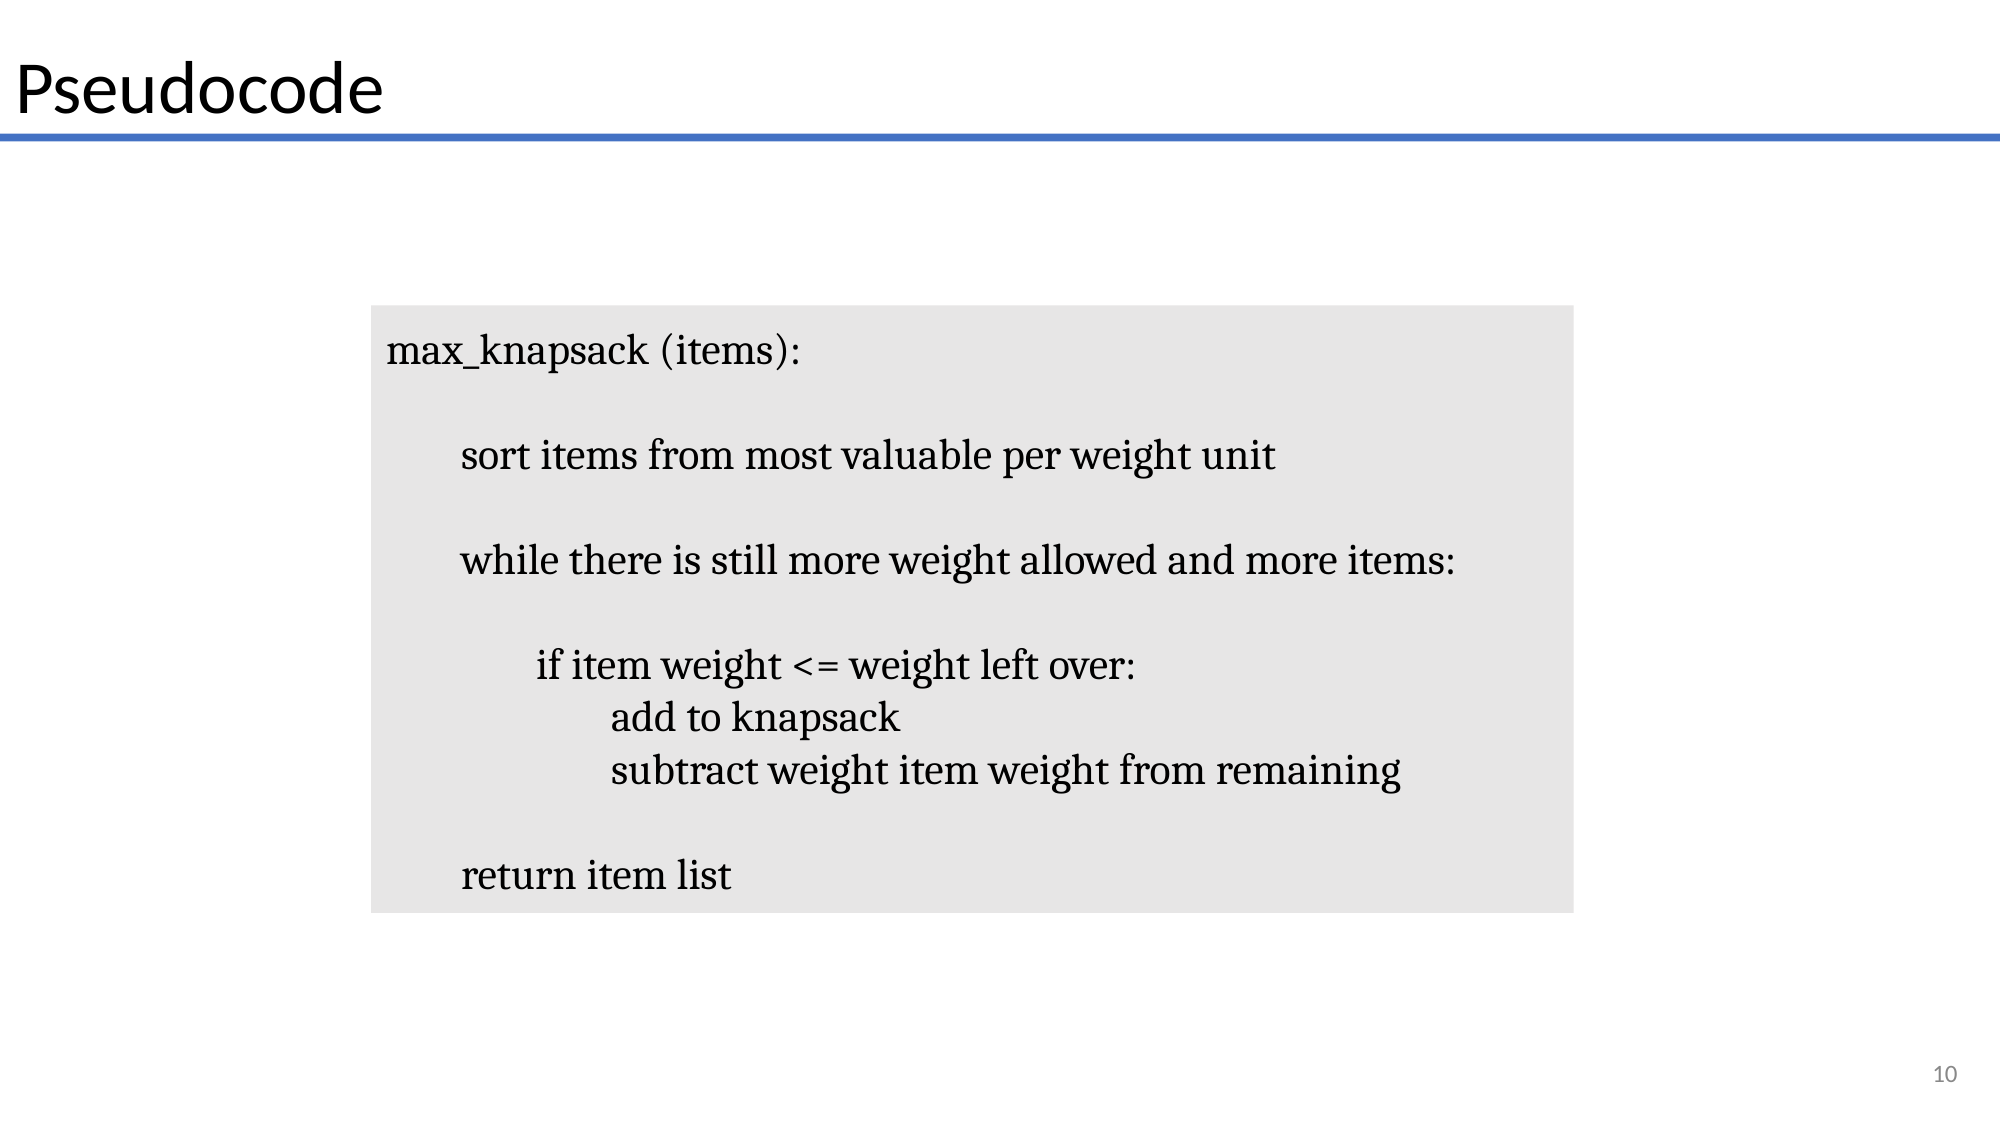

Pseudocode
max_knapsack (items):
	sort items from most valuable per weight unit
	while there is still more weight allowed and more items:
		if item weight <= weight left over:
			add to knapsack
			subtract weight item weight from remaining
return item list